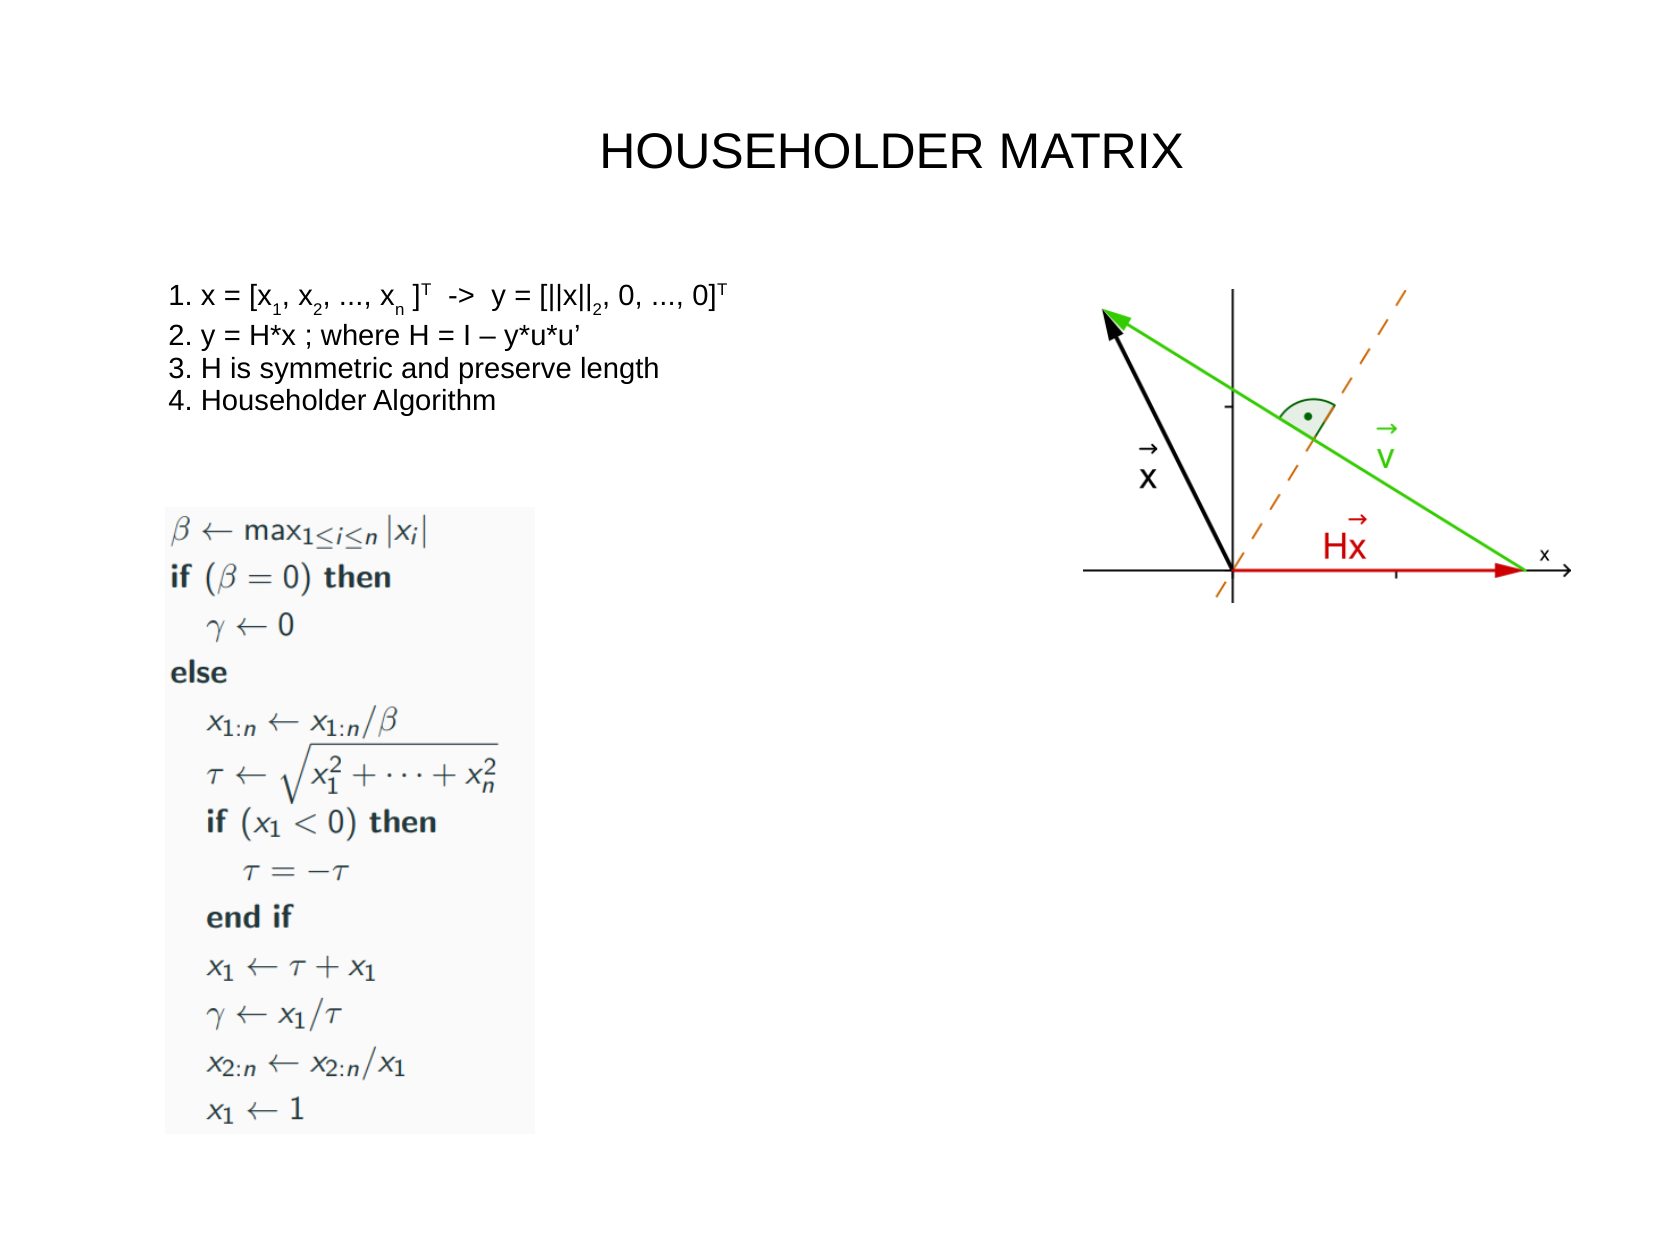

# HOUSEHOLDER MATRIX
1. x = [x1, x2, ..., xn ]T -> y = [||x||2, 0, ..., 0]T
2. y = H*x ; where H = I – y*u*u’
3. H is symmetric and preserve length
4. Householder Algorithm